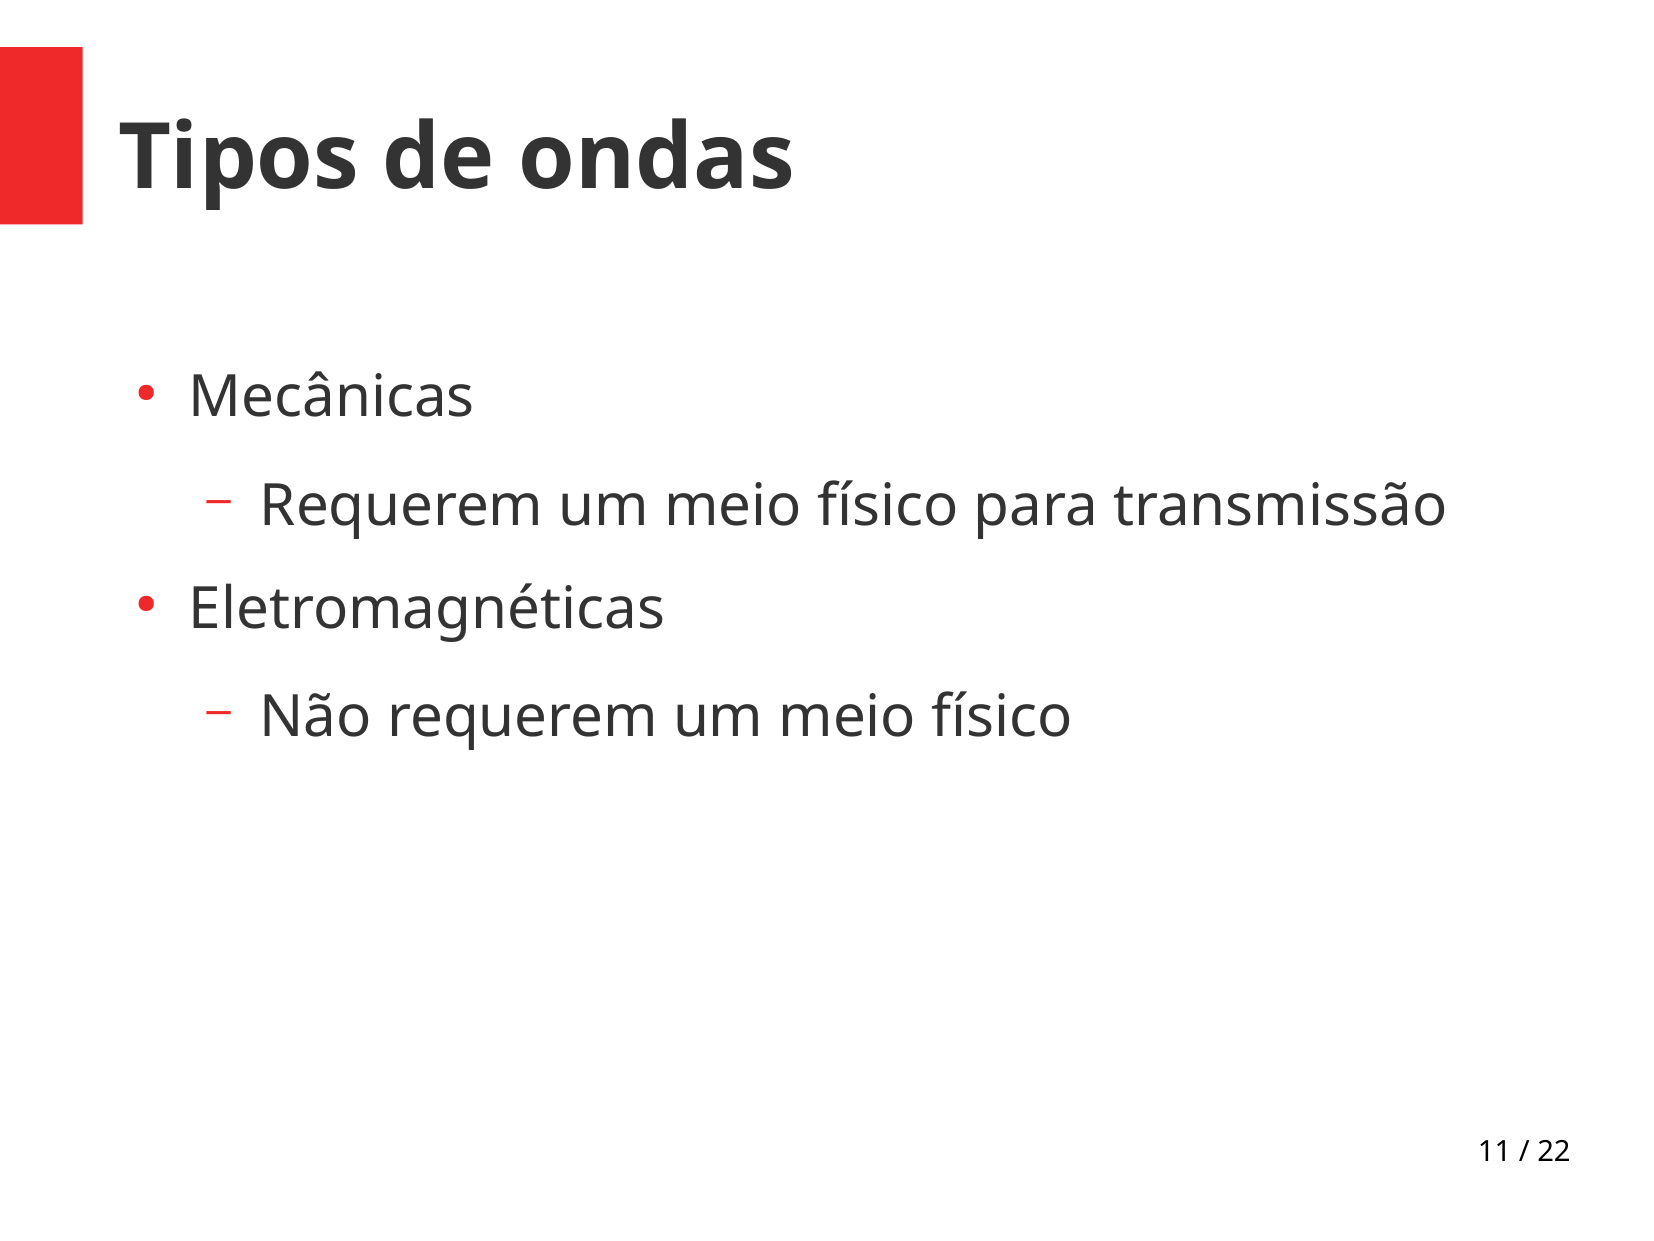

# Tipos de ondas
Mecânicas
Requerem um meio físico para transmissão
Eletromagnéticas
Não requerem um meio físico
11